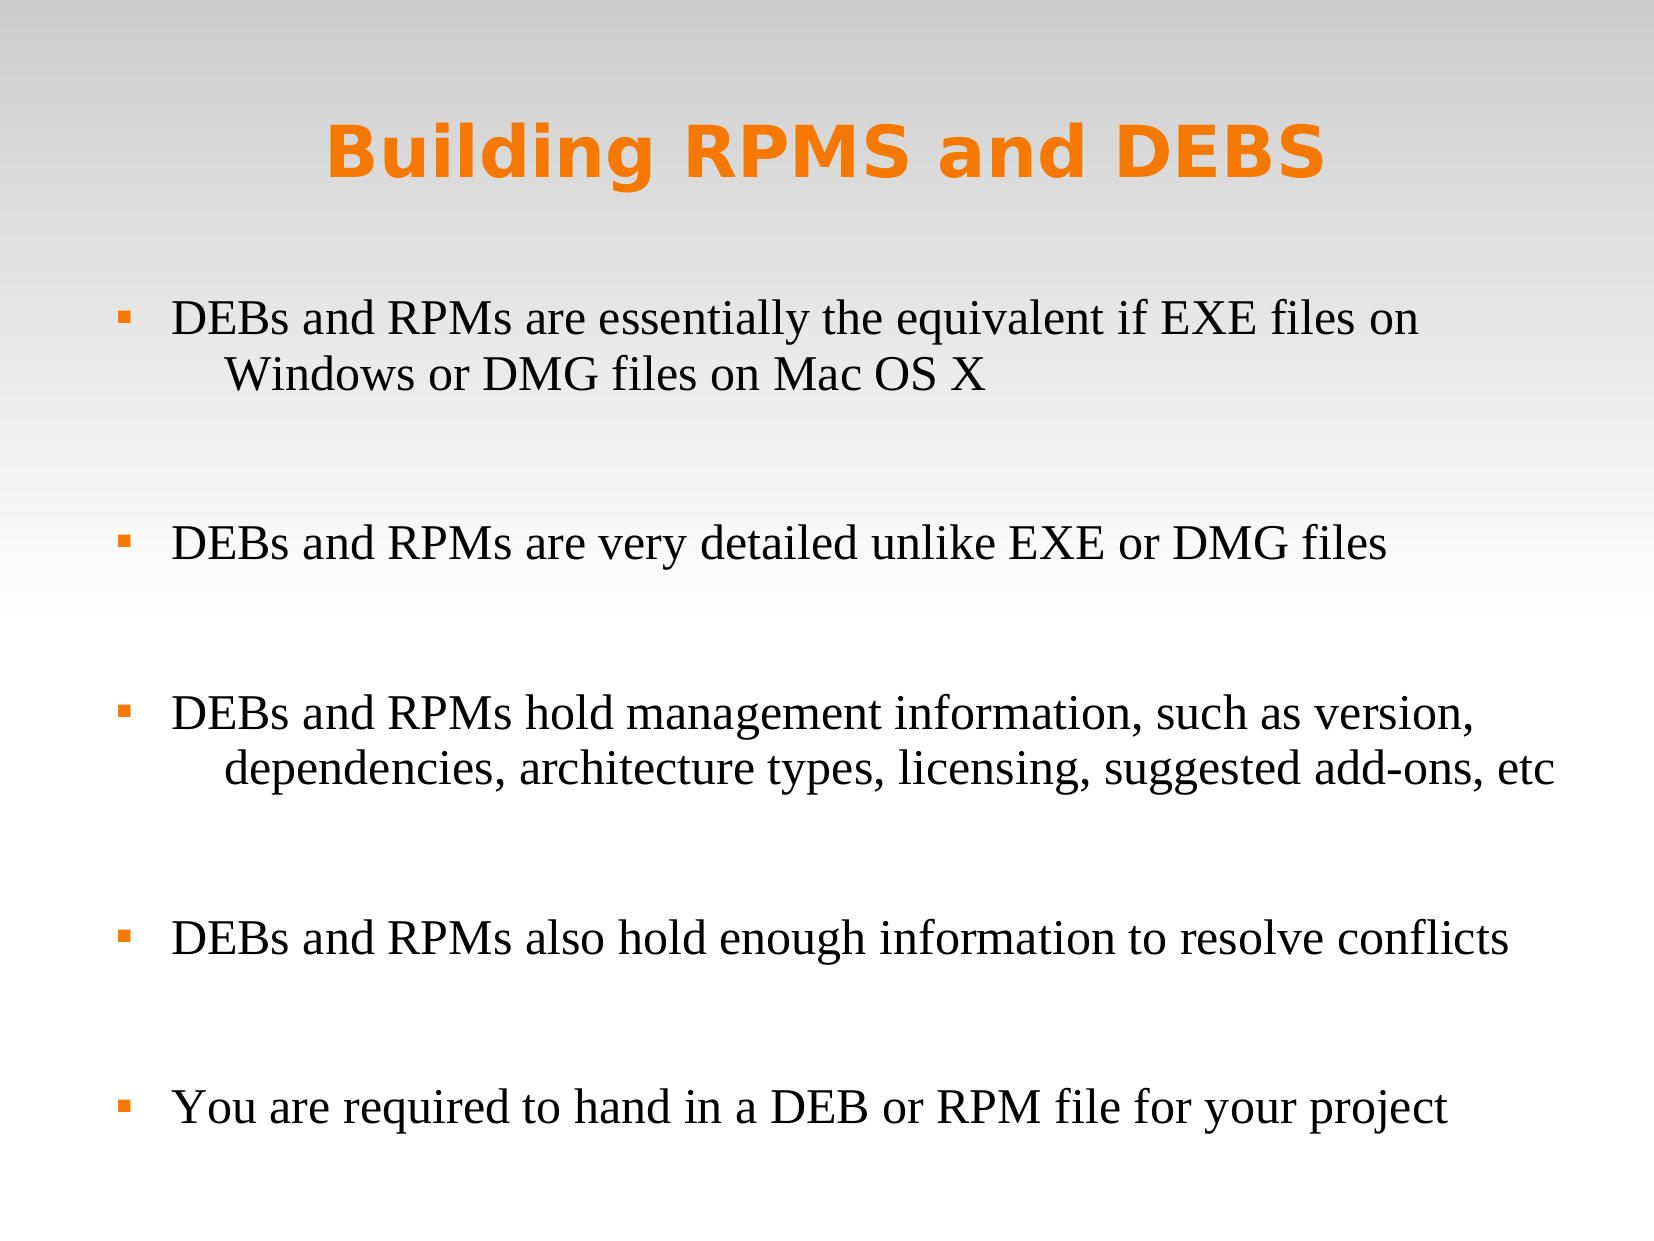

# Building RPMS and DEBS
DEBs and RPMs are essentially the equivalent if EXE files on Windows or DMG files on Mac OS X
DEBs and RPMs are very detailed unlike EXE or DMG files
DEBs and RPMs hold management information, such as version, dependencies, architecture types, licensing, suggested add-ons, etc
DEBs and RPMs also hold enough information to resolve conflicts
You are required to hand in a DEB or RPM file for your project